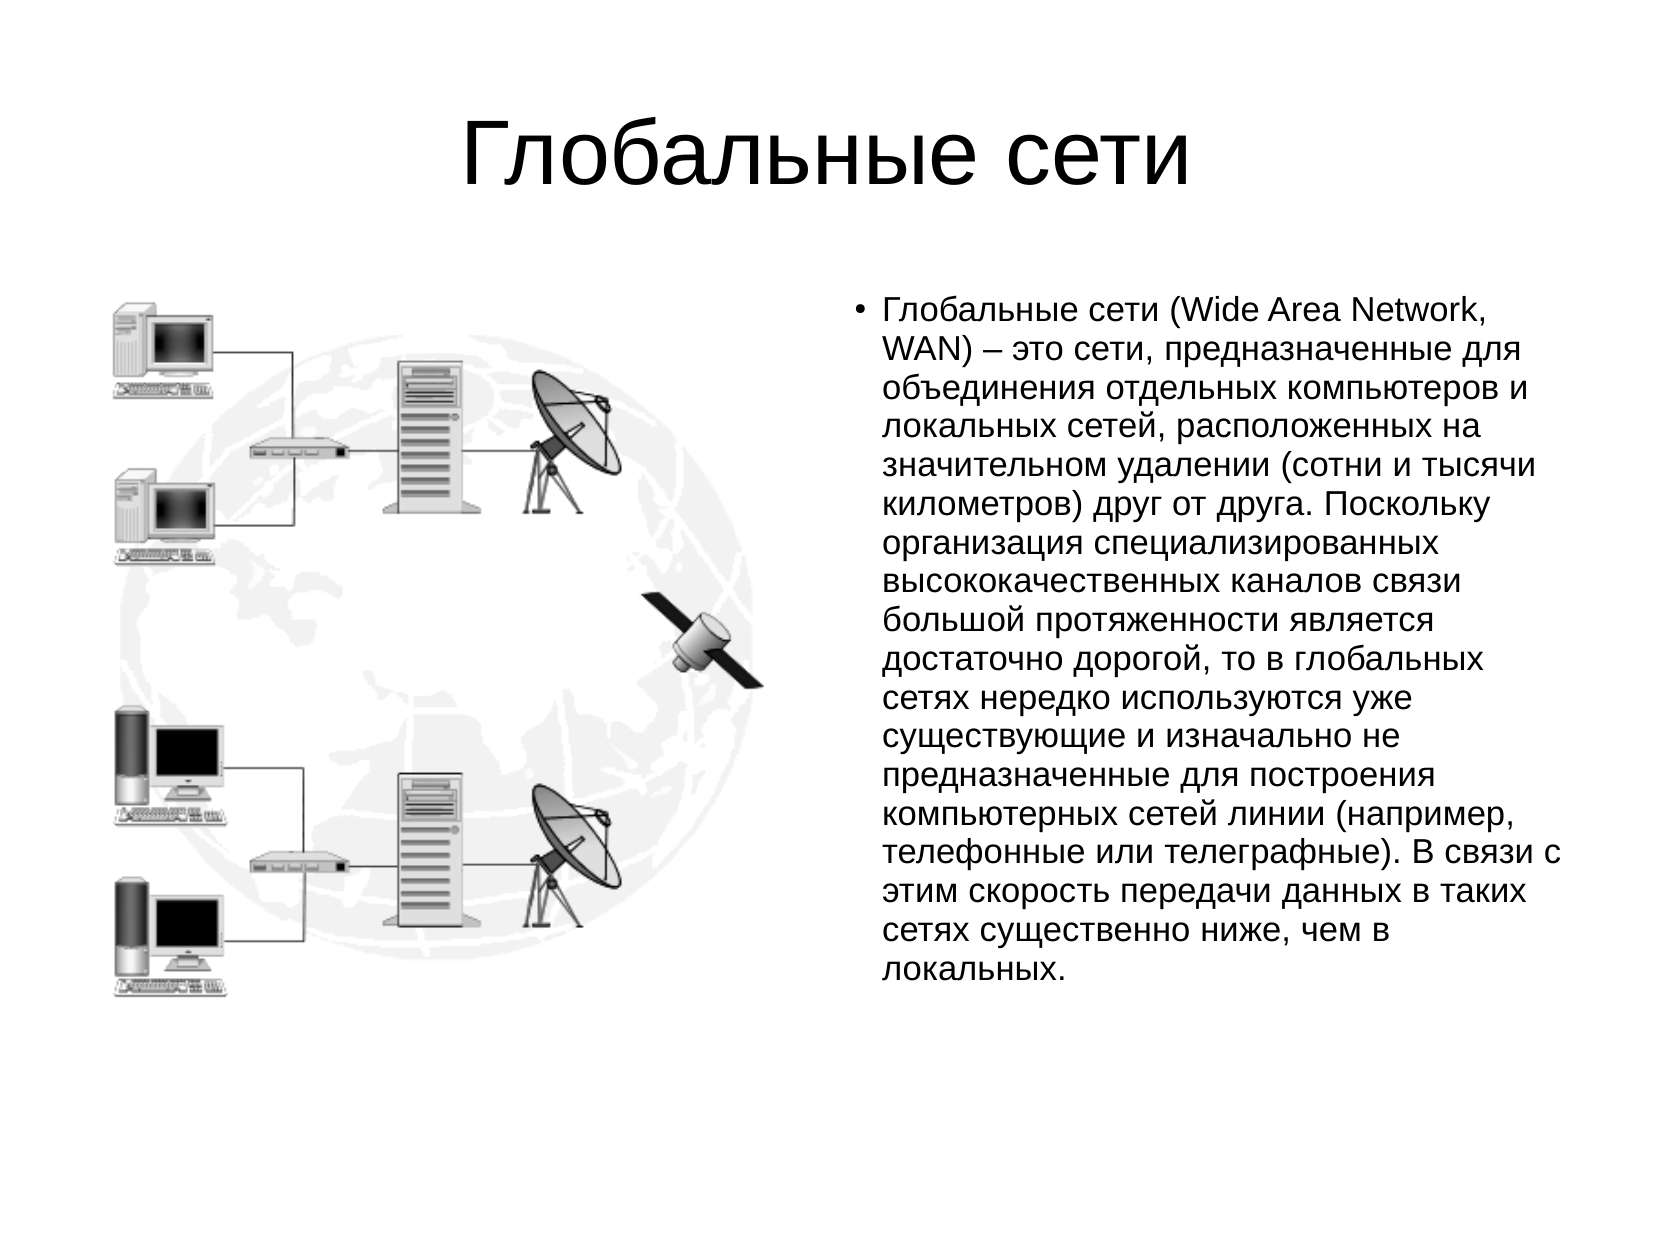

# Глобальные сети
Глобальные сети (Wide Area Network, WAN) – это сети, предназначенные для объединения отдельных компьютеров и локальных сетей, расположенных на значительном удалении (сотни и тысячи километров) друг от друга. Поскольку организация специализированных высококачественных каналов связи большой протяженности является достаточно дорогой, то в глобальных сетях нередко используются уже существующие и изначально не предназначенные для построения компьютерных сетей линии (например, телефонные или телеграфные). В связи с этим скорость передачи данных в таких сетях существенно ниже, чем в локальных.